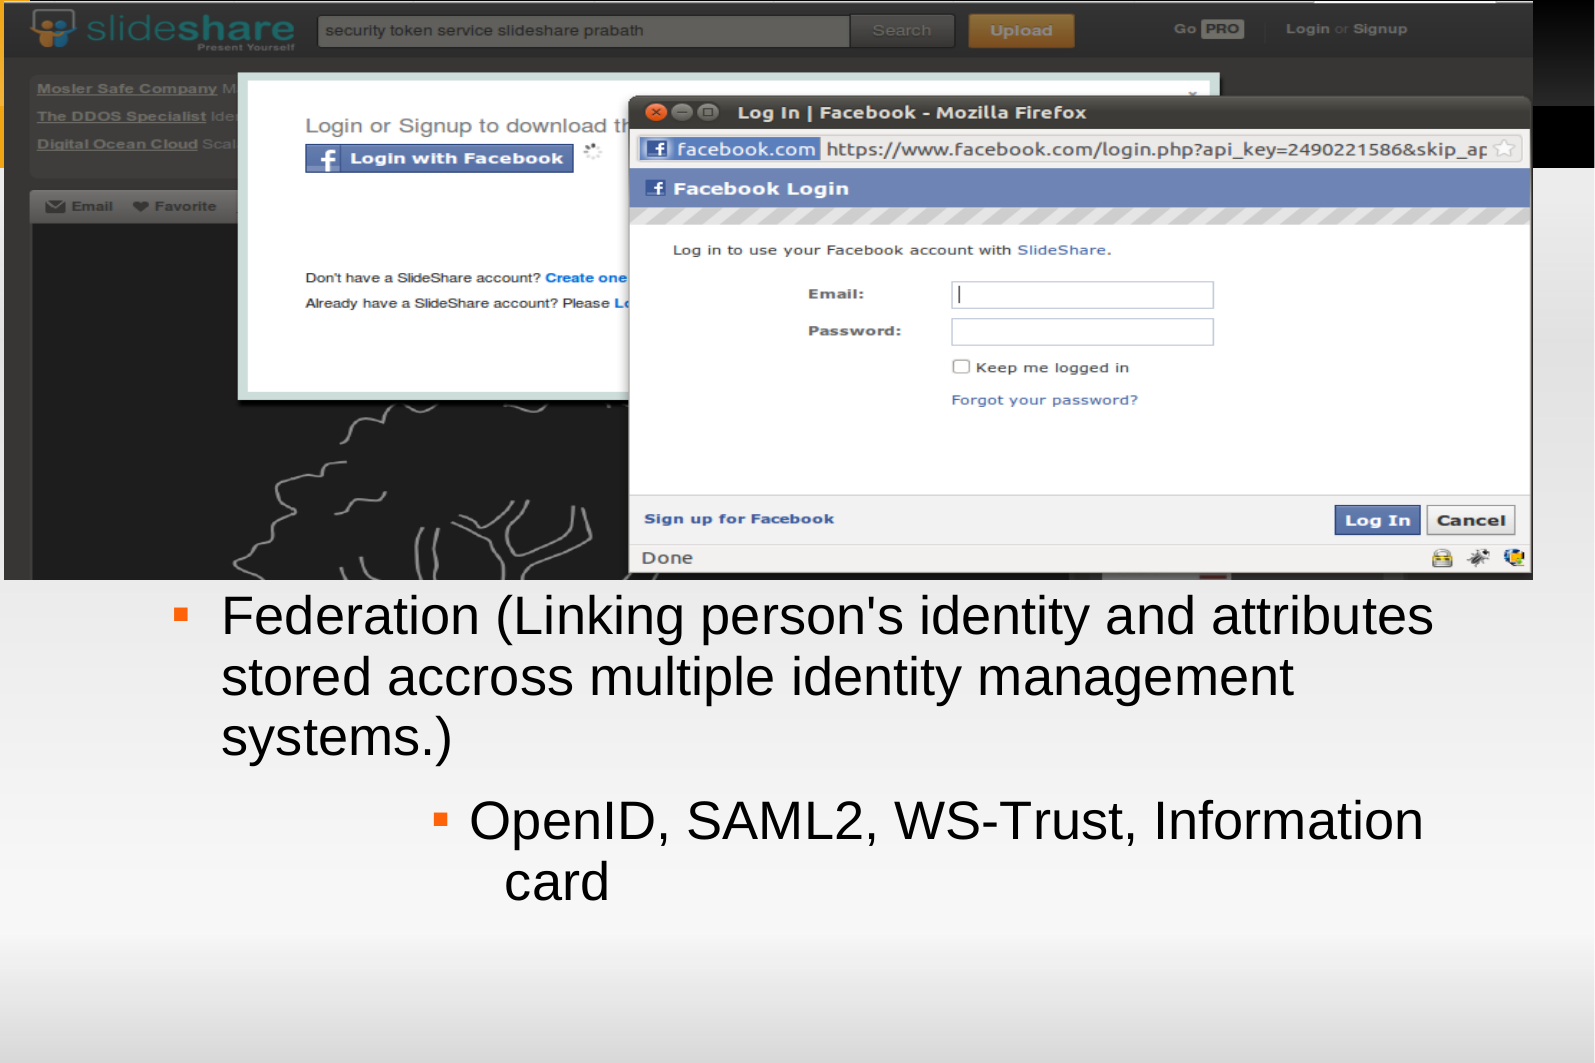

#
Federation (Linking person's identity and attributes stored accross multiple identity management systems.)
OpenID, SAML2, WS-Trust, Information card